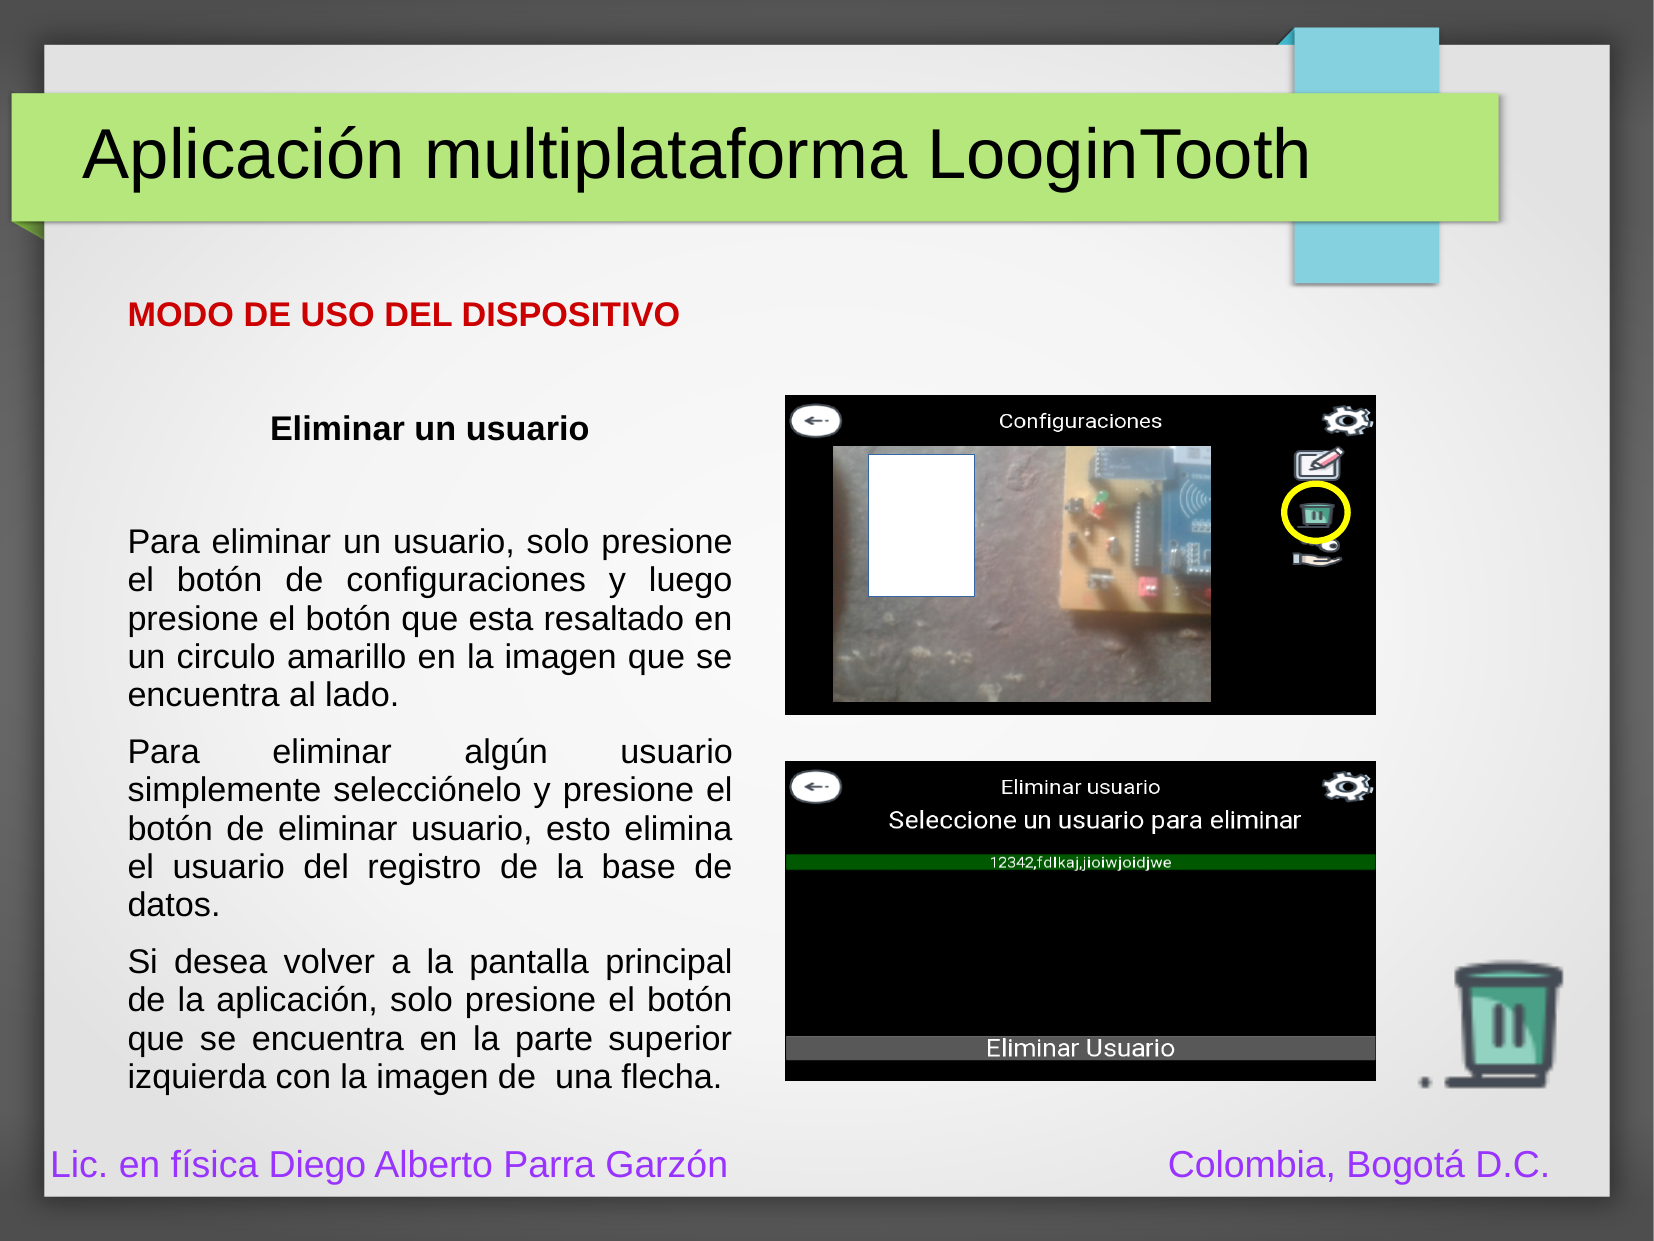

Aplicación multiplataforma LooginTooth
Lic. en física Diego Alberto Parra Garzón						 Colombia, Bogotá D.C.
# MODO DE USO DEL DISPOSITIVO
Eliminar un usuario
Para eliminar un usuario, solo presione el botón de configuraciones y luego presione el botón que esta resaltado en un circulo amarillo en la imagen que se encuentra al lado.
Para eliminar algún usuario simplemente selecciónelo y presione el botón de eliminar usuario, esto elimina el usuario del registro de la base de datos.
Si desea volver a la pantalla principal de la aplicación, solo presione el botón que se encuentra en la parte superior izquierda con la imagen de una flecha.